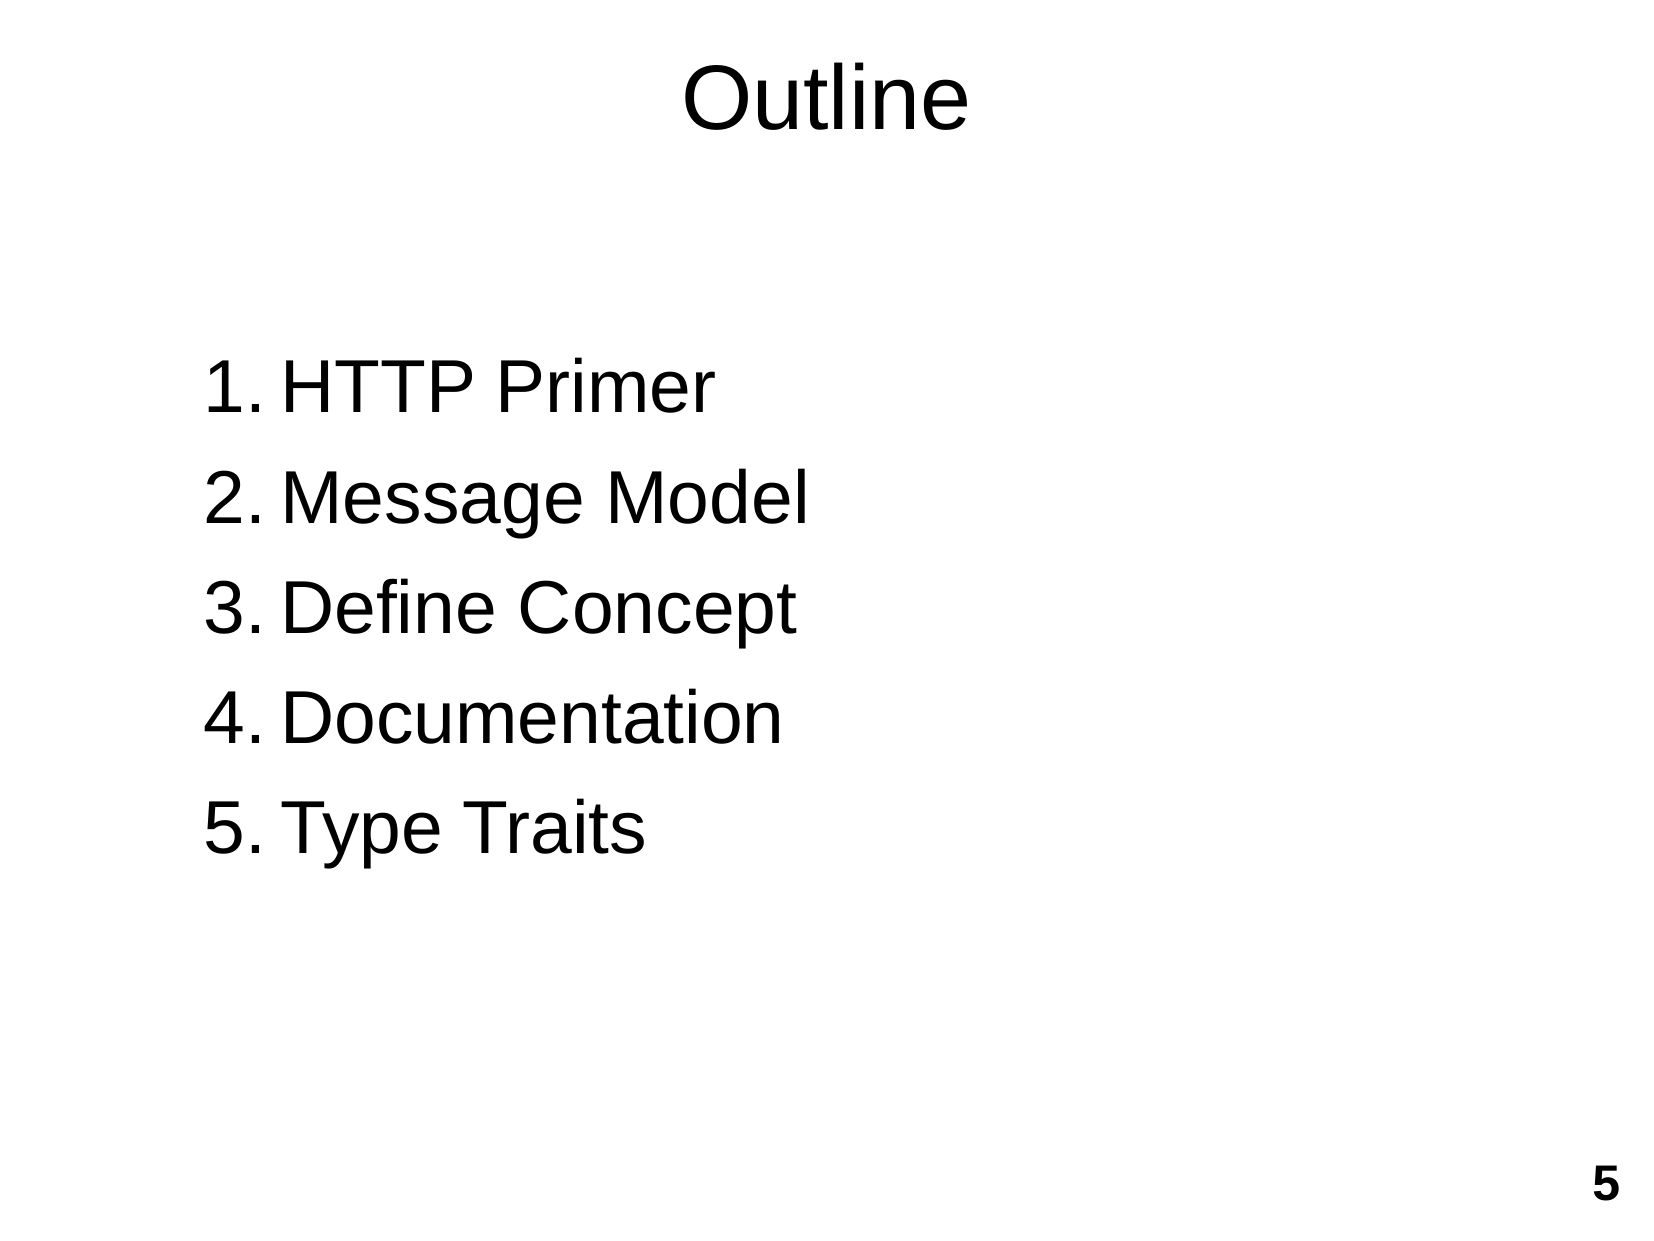

# Outline
 HTTP Primer
 Message Model
 Define Concept
 Documentation
 Type Traits
5